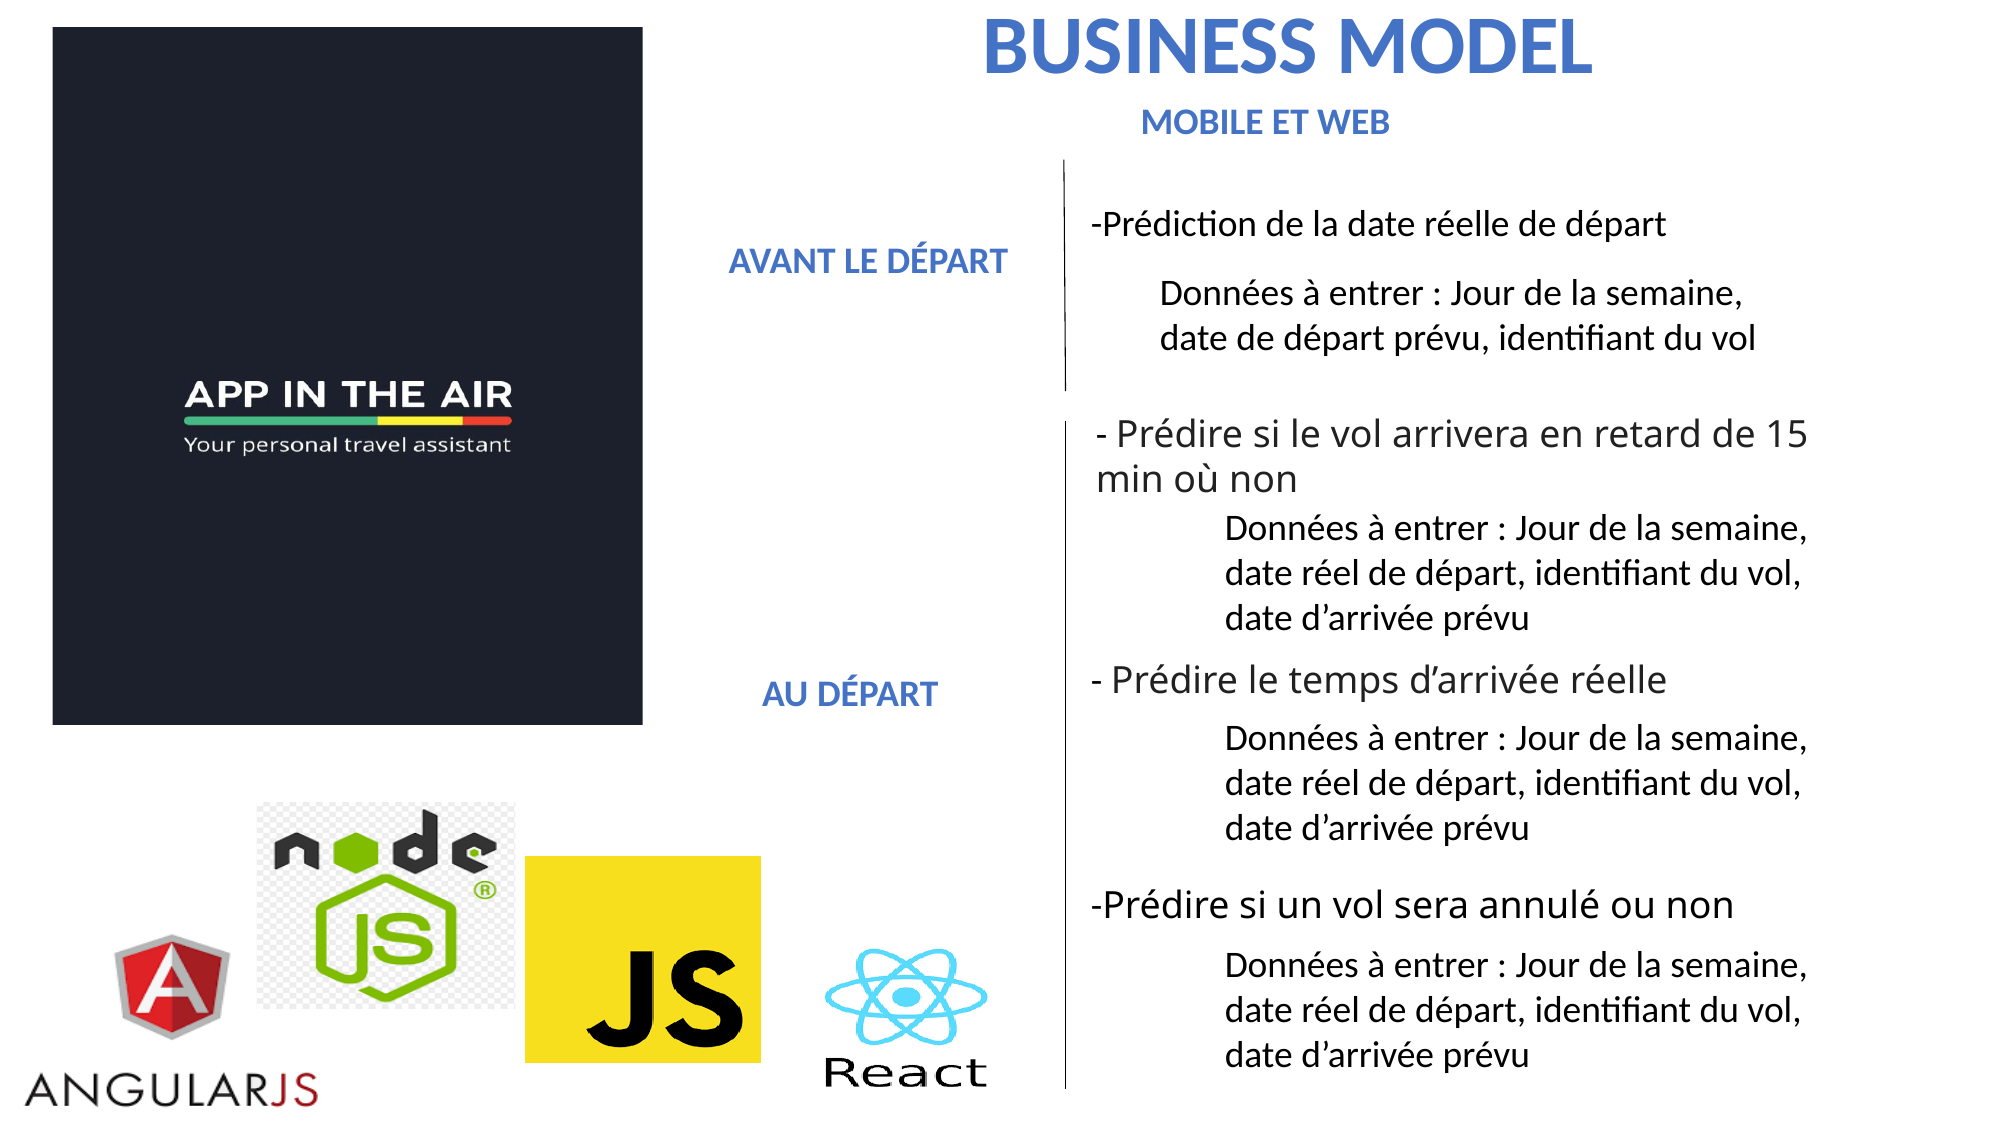

BUSINESS MODEL
MOBILE ET WEB
-Prédiction de la date réelle de départ
 AVANT LE DÉPART
Données à entrer : Jour de la semaine, date de départ prévu, identifiant du vol
- Prédire si le vol arrivera en retard de 15 min où non
Données à entrer : Jour de la semaine, date réel de départ, identifiant du vol, date d’arrivée prévu
- Prédire le temps d’arrivée réelle
 AU DÉPART
Données à entrer : Jour de la semaine, date réel de départ, identifiant du vol, date d’arrivée prévu
-Prédire si un vol sera annulé ou non
Données à entrer : Jour de la semaine, date réel de départ, identifiant du vol, date d’arrivée prévu